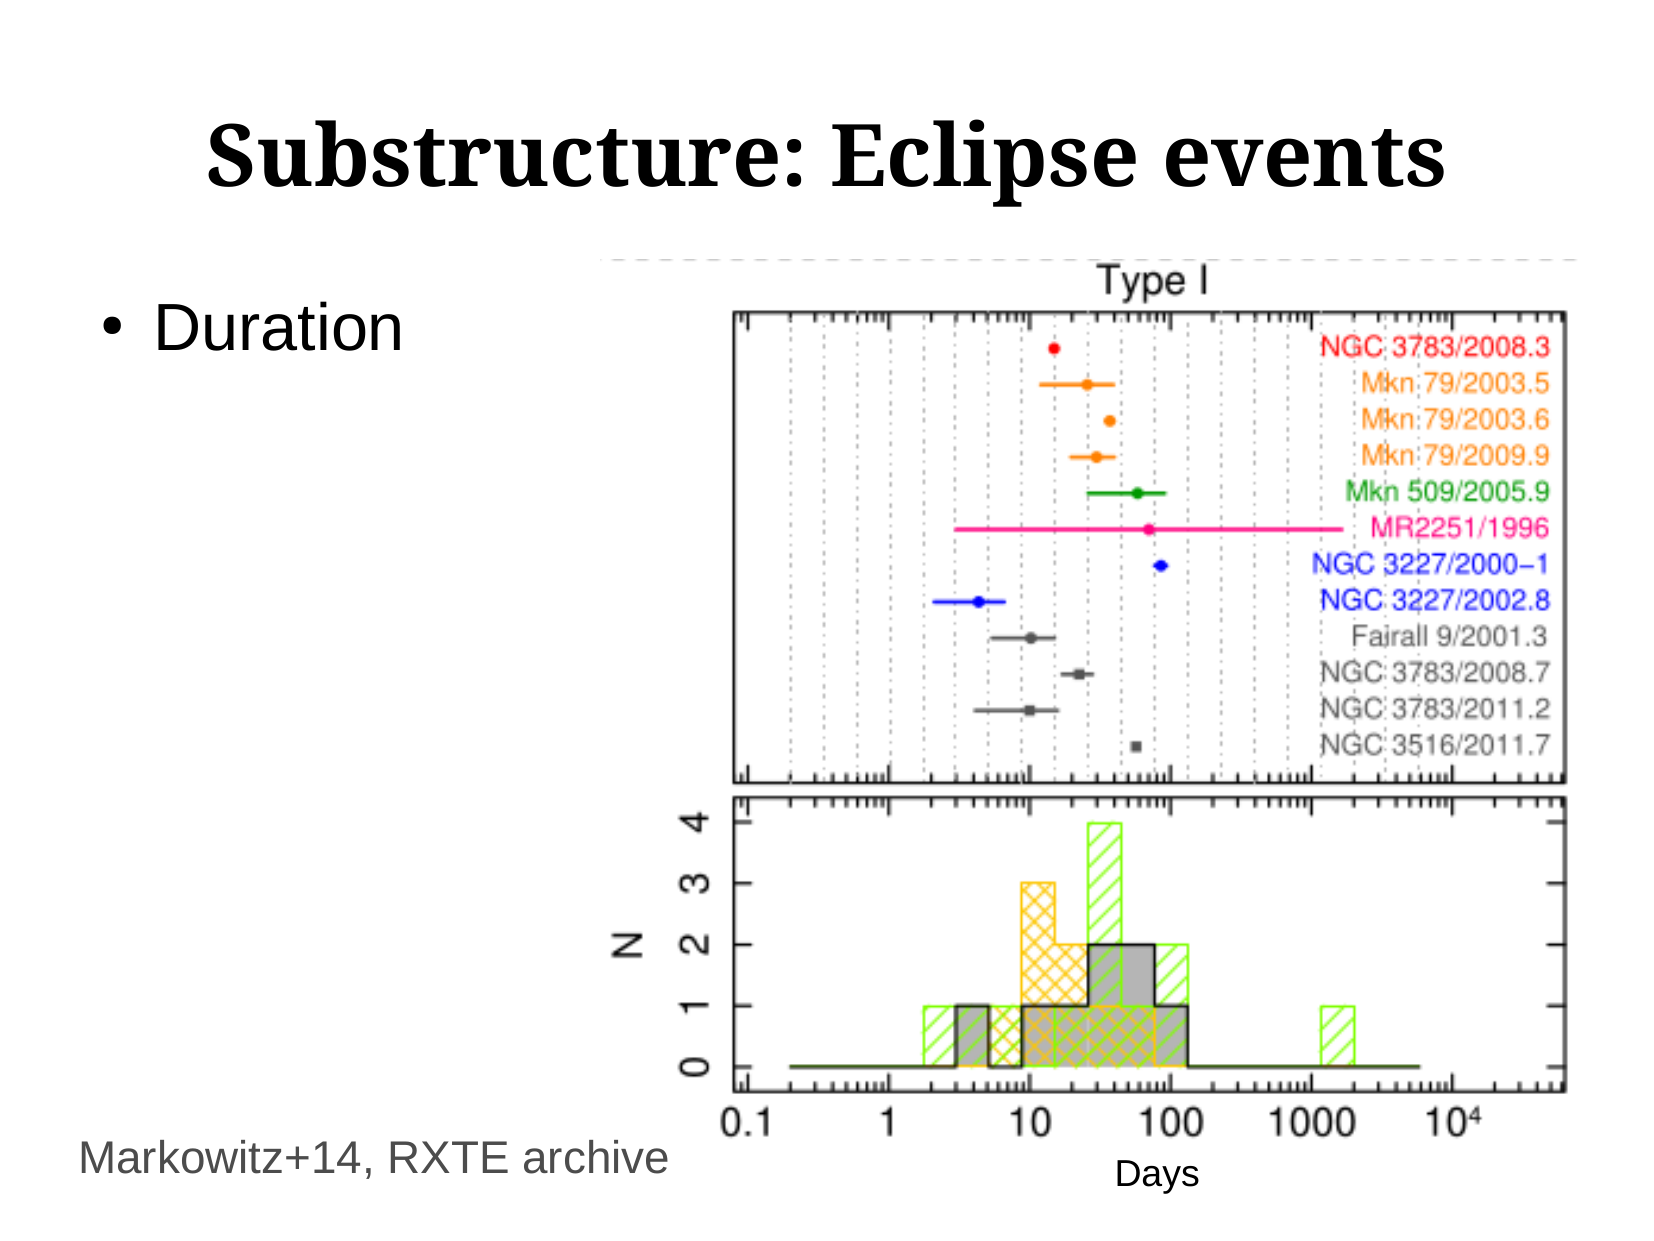

# Substructure: Eclipse events
Duration
Markowitz+14, RXTE archive
Days